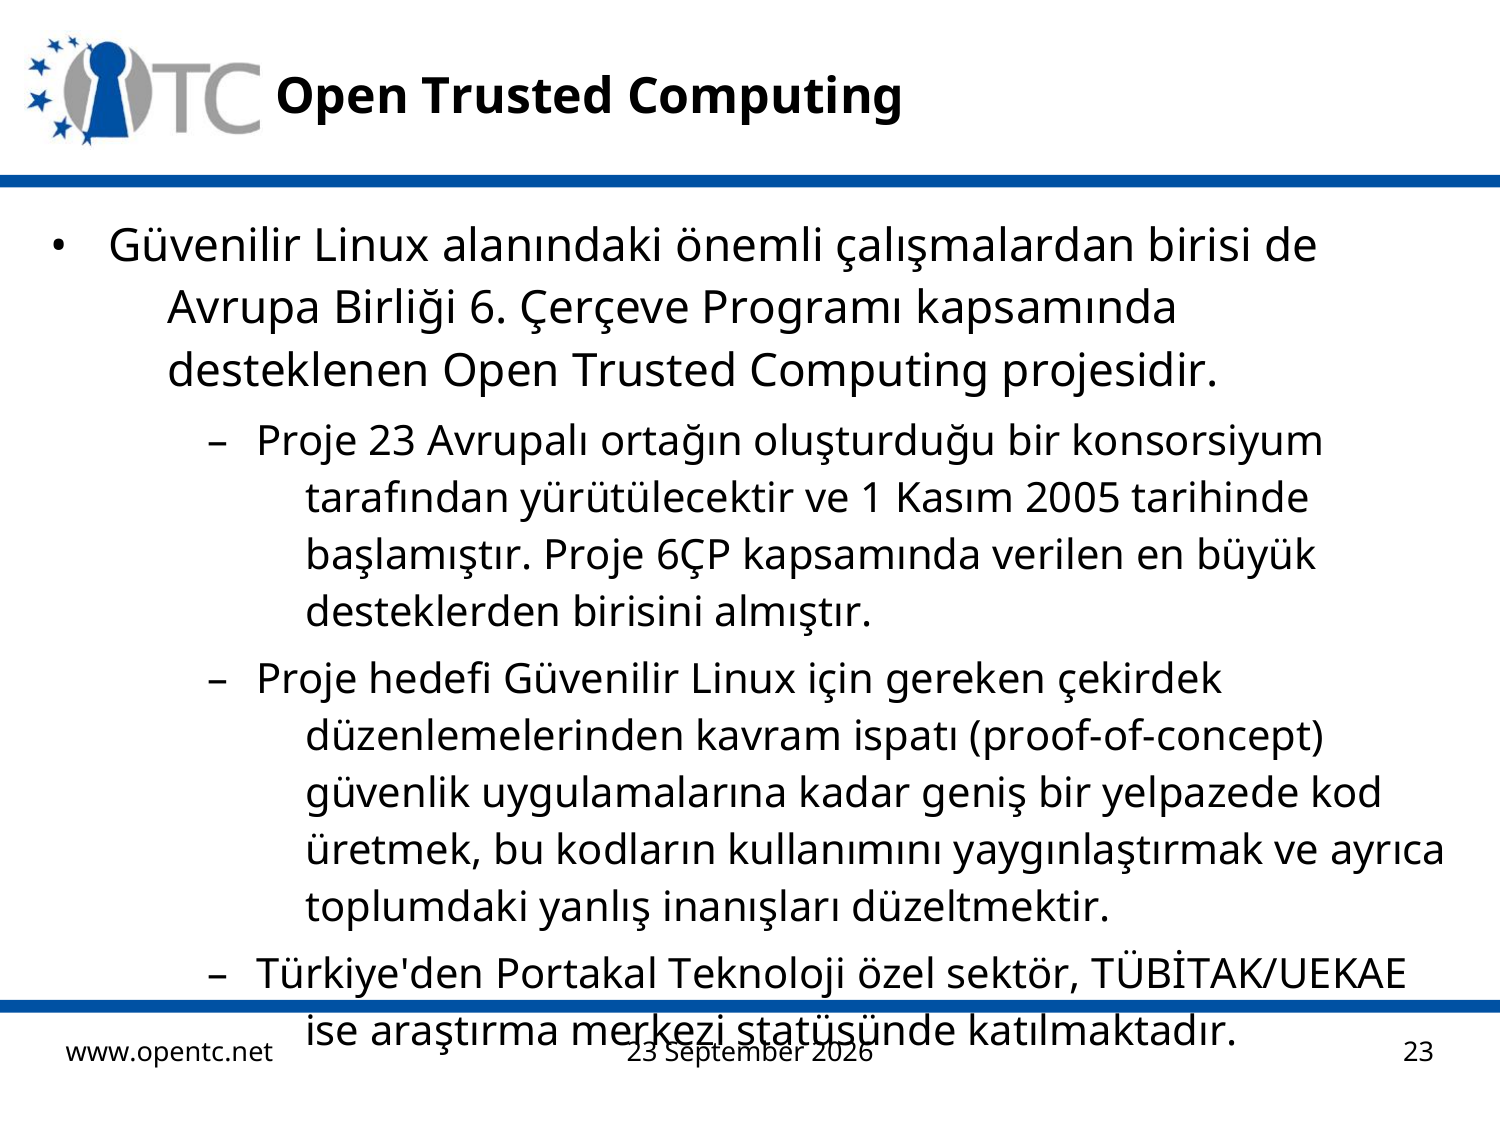

# Open Trusted Computing
Güvenilir Linux alanındaki önemli çalışmalardan birisi de Avrupa Birliği 6. Çerçeve Programı kapsamında desteklenen Open Trusted Computing projesidir.
Proje 23 Avrupalı ortağın oluşturduğu bir konsorsiyum tarafından yürütülecektir ve 1 Kasım 2005 tarihinde başlamıştır. Proje 6ÇP kapsamında verilen en büyük desteklerden birisini almıştır.
Proje hedefi Güvenilir Linux için gereken çekirdek düzenlemelerinden kavram ispatı (proof-of-concept) güvenlik uygulamalarına kadar geniş bir yelpazede kod üretmek, bu kodların kullanımını yaygınlaştırmak ve ayrıca toplumdaki yanlış inanışları düzeltmektir.
Türkiye'den Portakal Teknoloji özel sektör, TÜBİTAK/UEKAE ise araştırma merkezi statüsünde katılmaktadır.